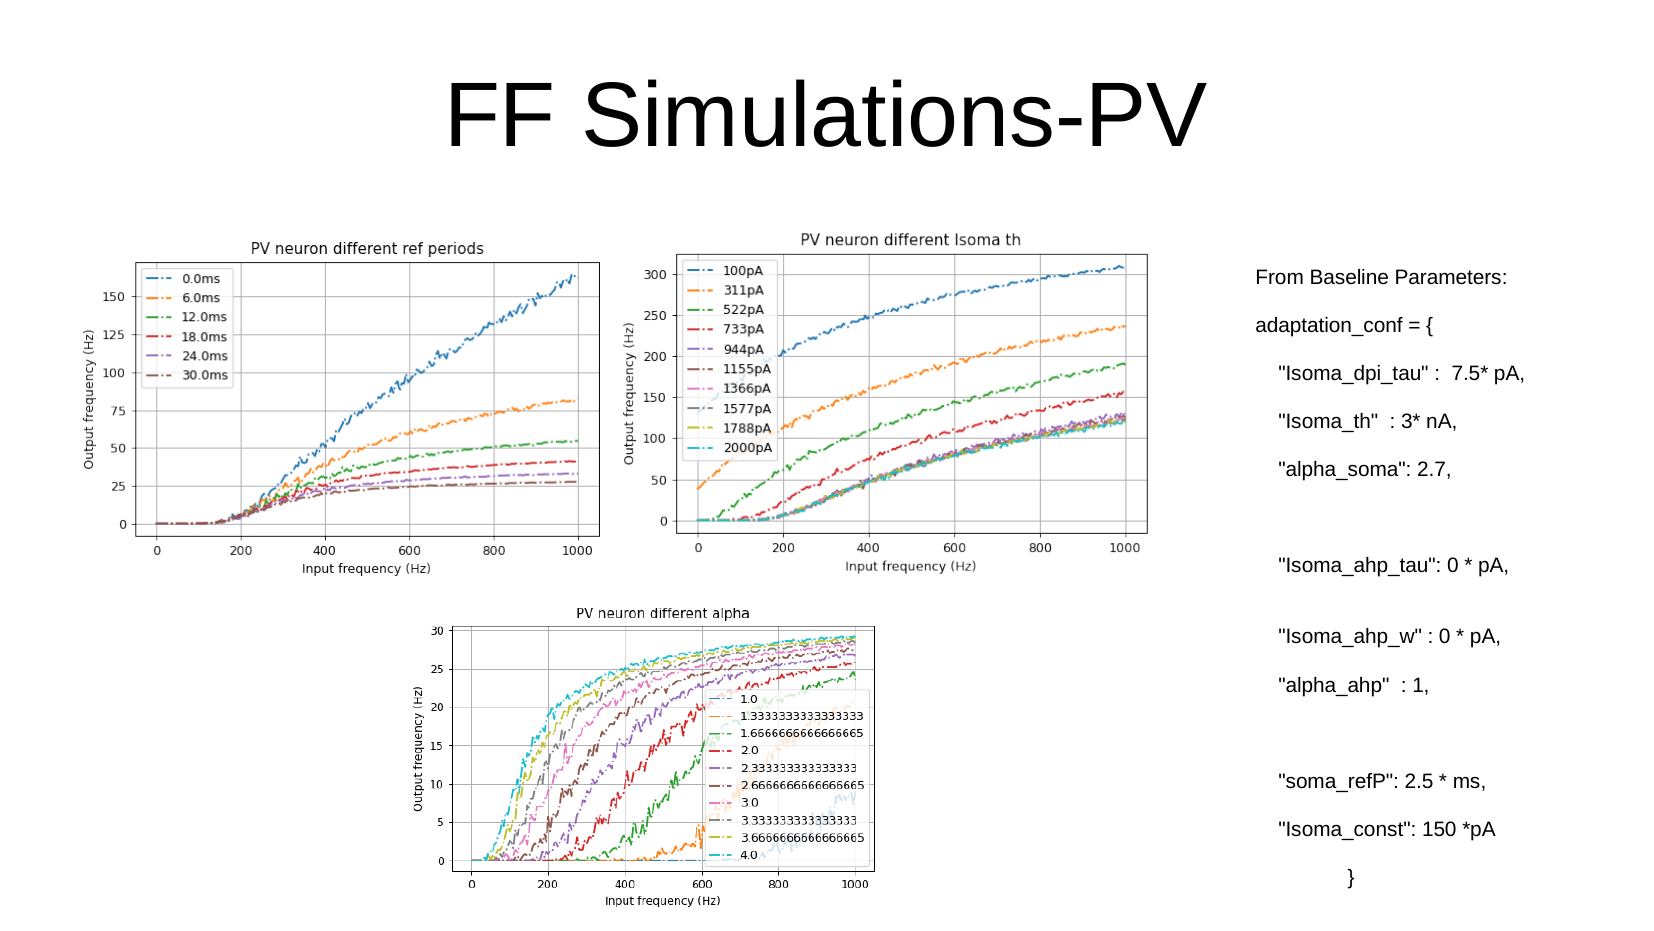

# FF Simulations-PV
From Baseline Parameters:
adaptation_conf = {
 "Isoma_dpi_tau" : 7.5* pA,
 "Isoma_th" : 3* nA,
 "alpha_soma": 2.7,
 "Isoma_ahp_tau": 0 * pA,
 "Isoma_ahp_w" : 0 * pA,
 "alpha_ahp" : 1,
 "soma_refP": 2.5 * ms,
 "Isoma_const": 150 *pA
 }